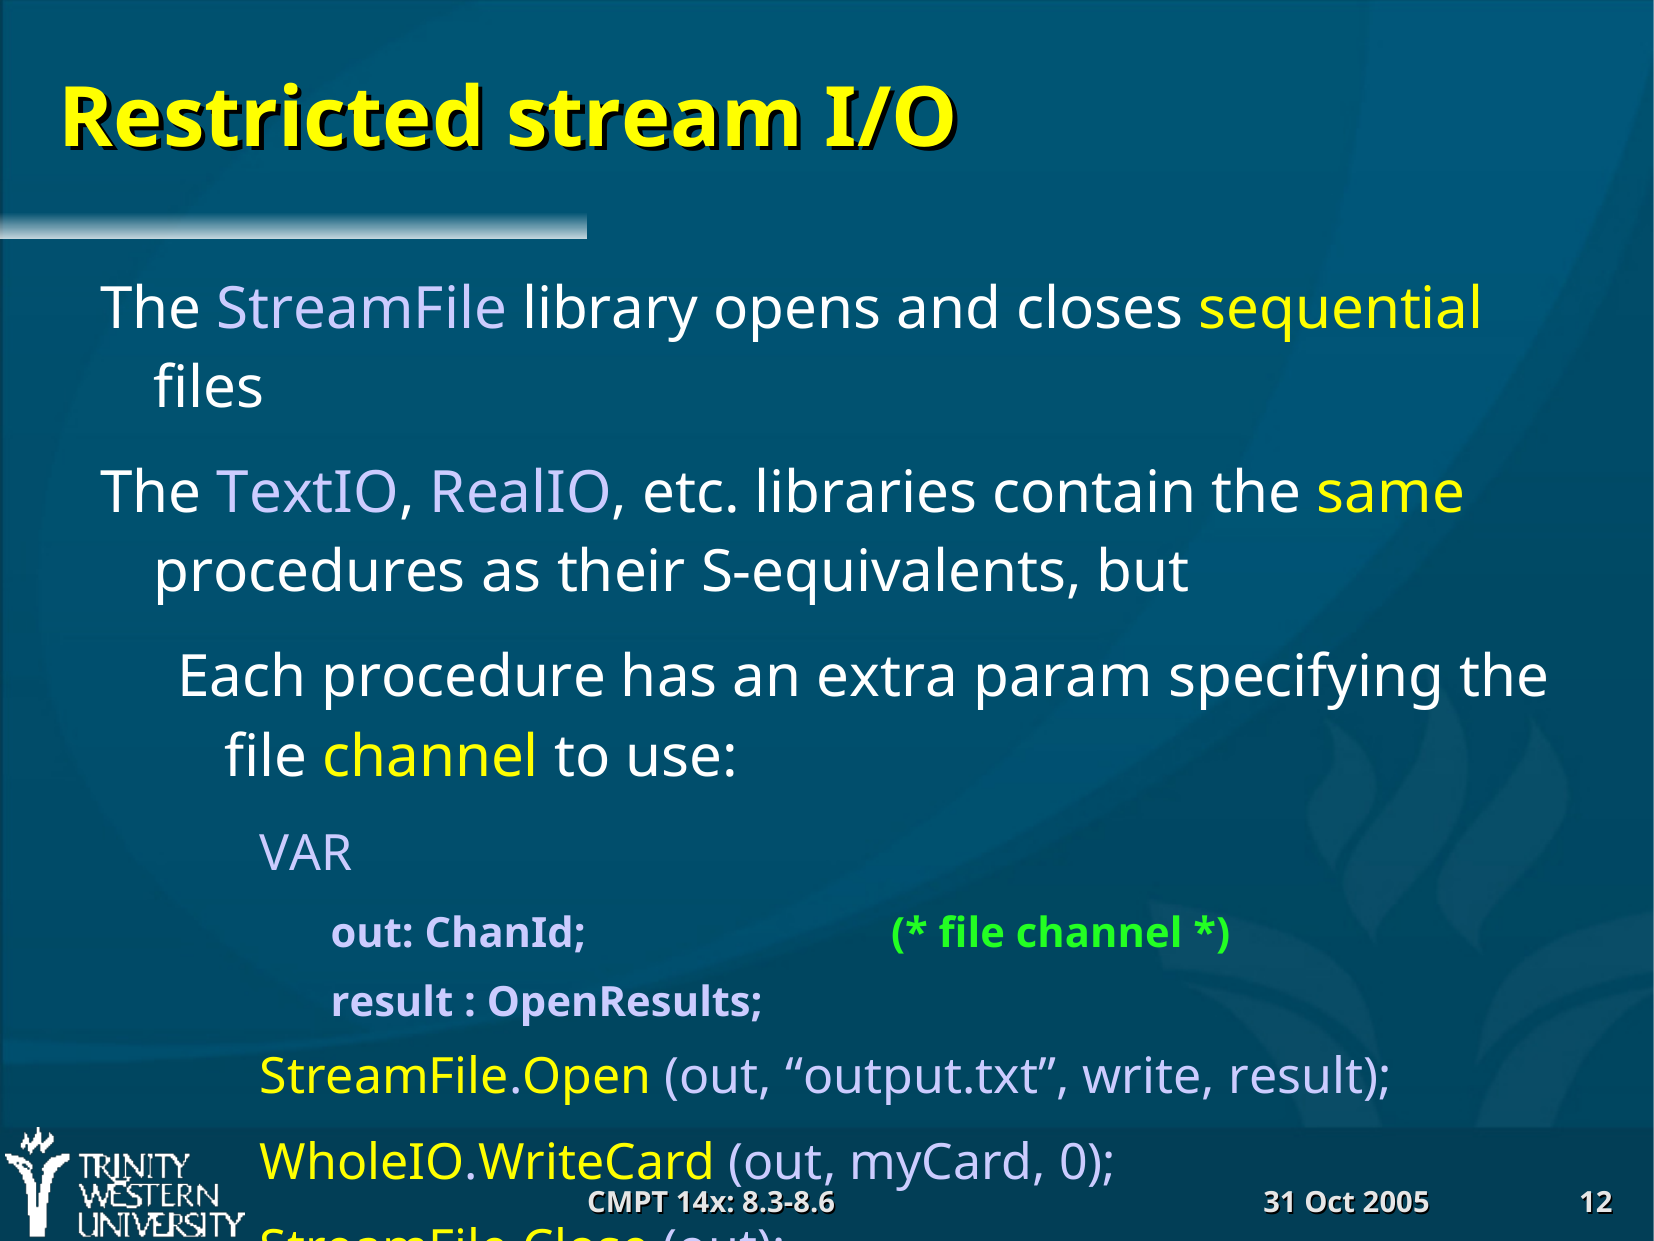

# Restricted stream I/O
The StreamFile library opens and closes sequential files
The TextIO, RealIO, etc. libraries contain the same procedures as their S-equivalents, but
Each procedure has an extra param specifying the file channel to use:
VAR
out: ChanId;					(* file channel *)
result : OpenResults;
StreamFile.Open (out, “output.txt”, write, result);
WholeIO.WriteCard (out, myCard, 0);
StreamFile.Close (out);
CMPT 14x: 8.3-8.6
31 Oct 2005
12